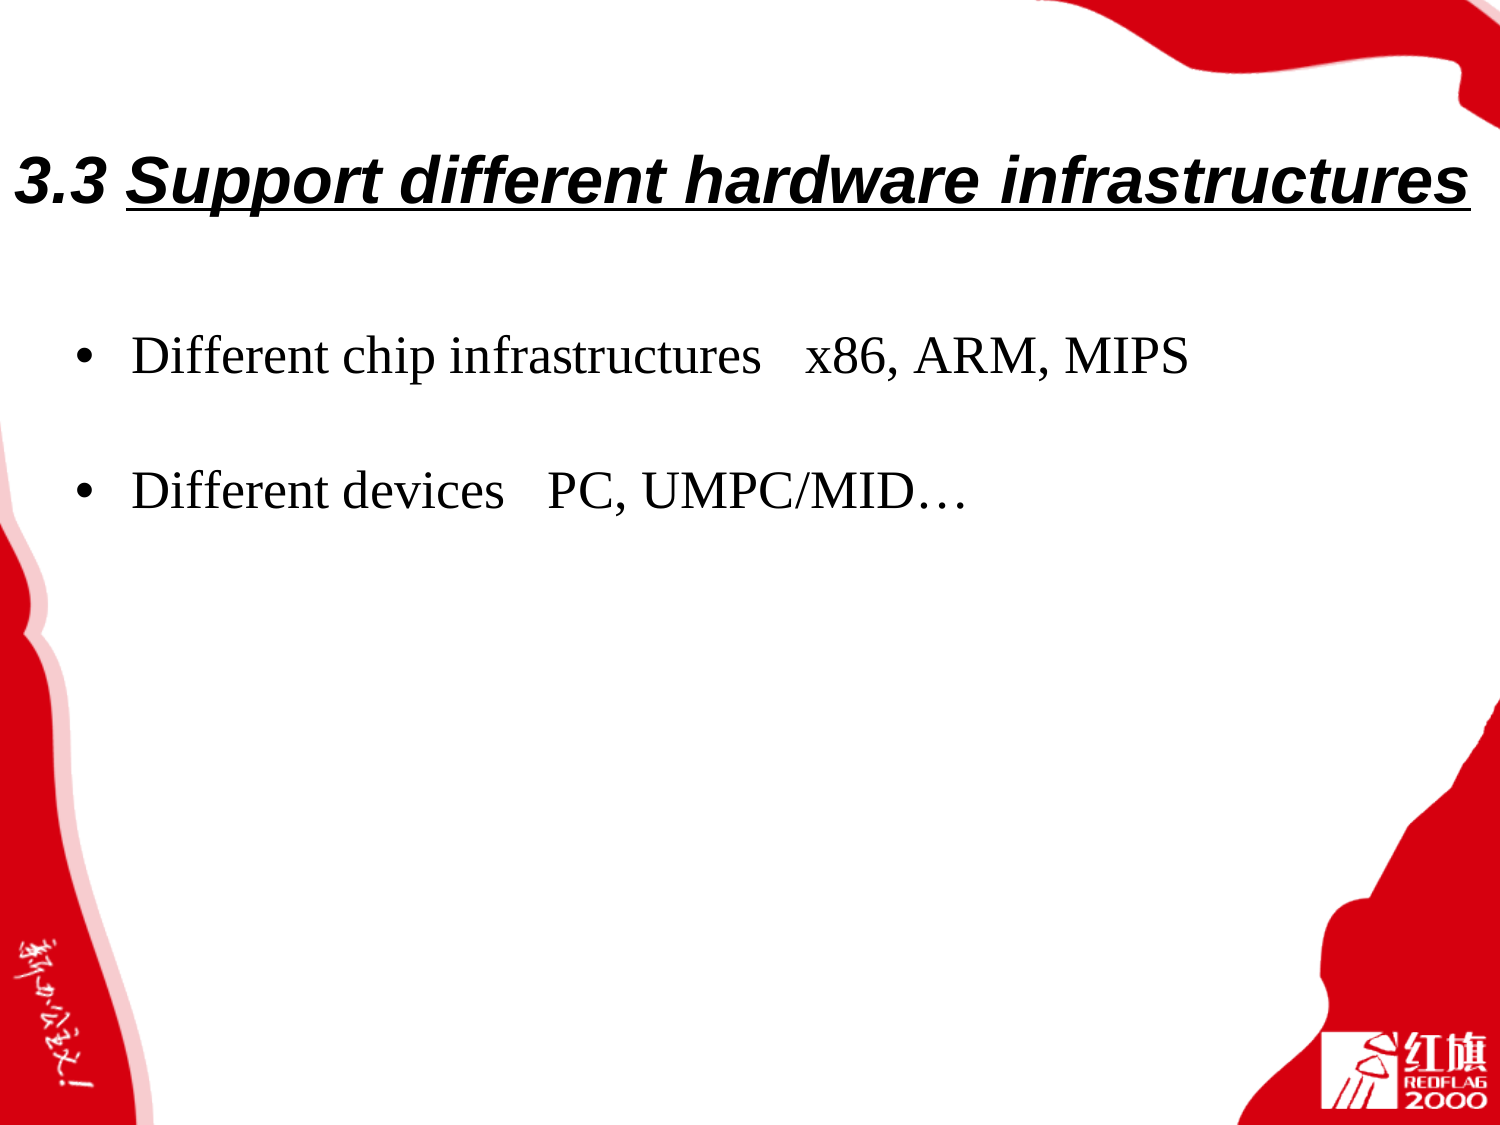

# 3.3 Support different hardware infrastructures
Different chip infrastructures：x86, ARM, MIPS
Different devices：PC, UMPC/MID…